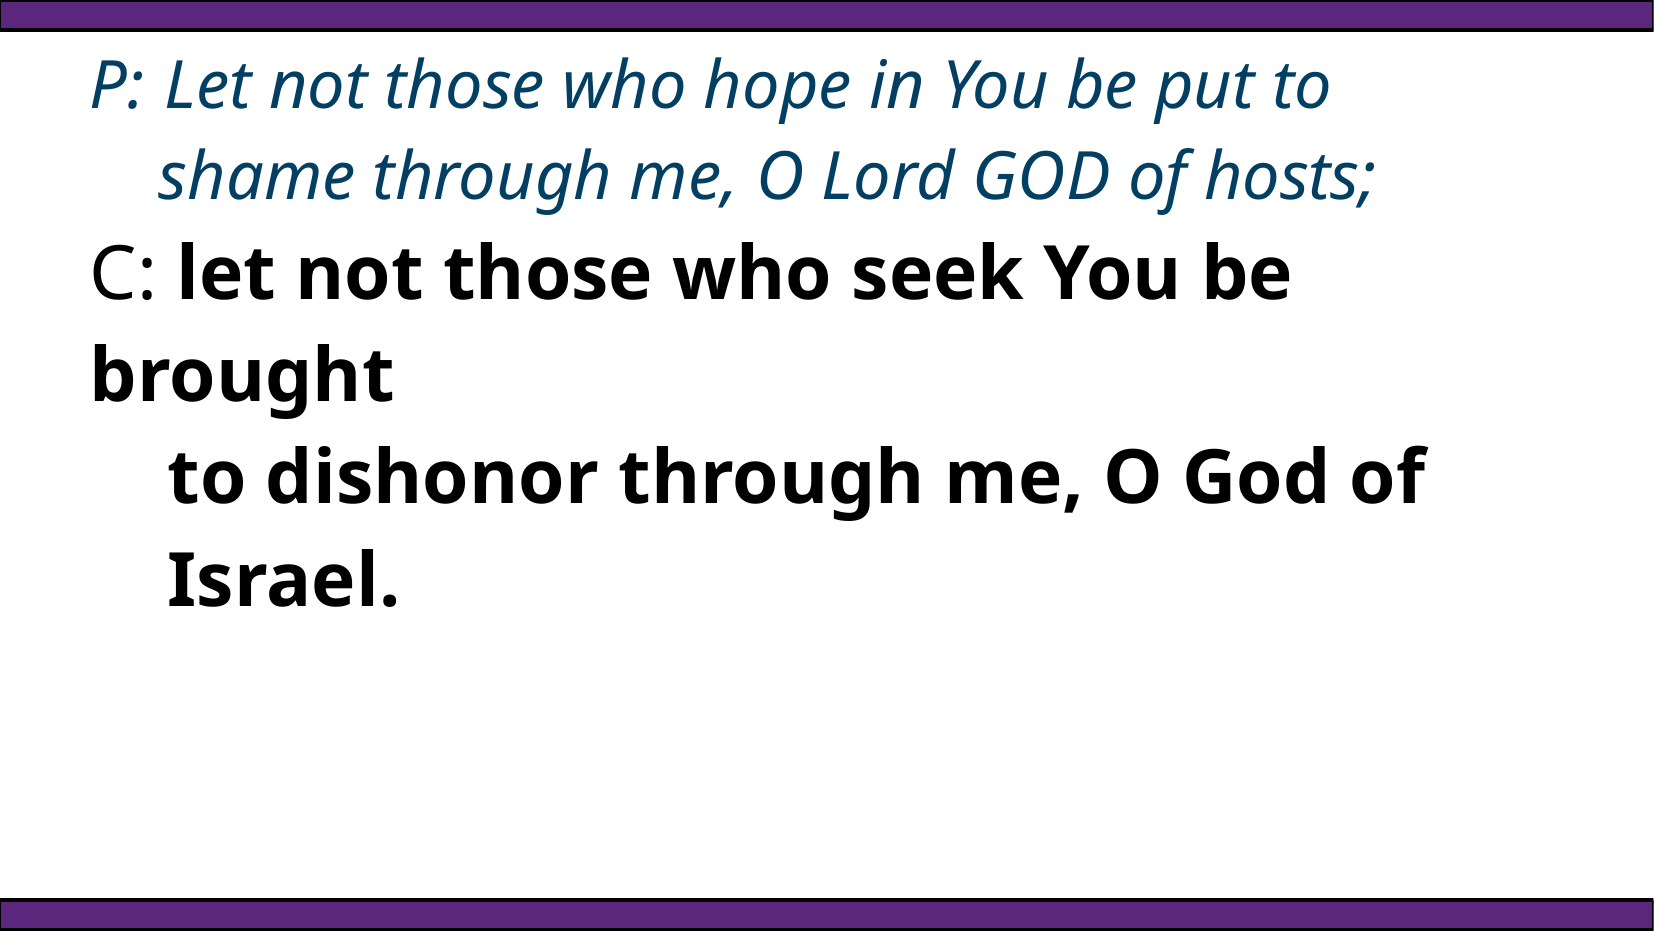

P:	Let not those who hope in You be put to
 shame through me, O Lord God of hosts;
C: let not those who seek You be brought
 to dishonor through me, O God of
 Israel.